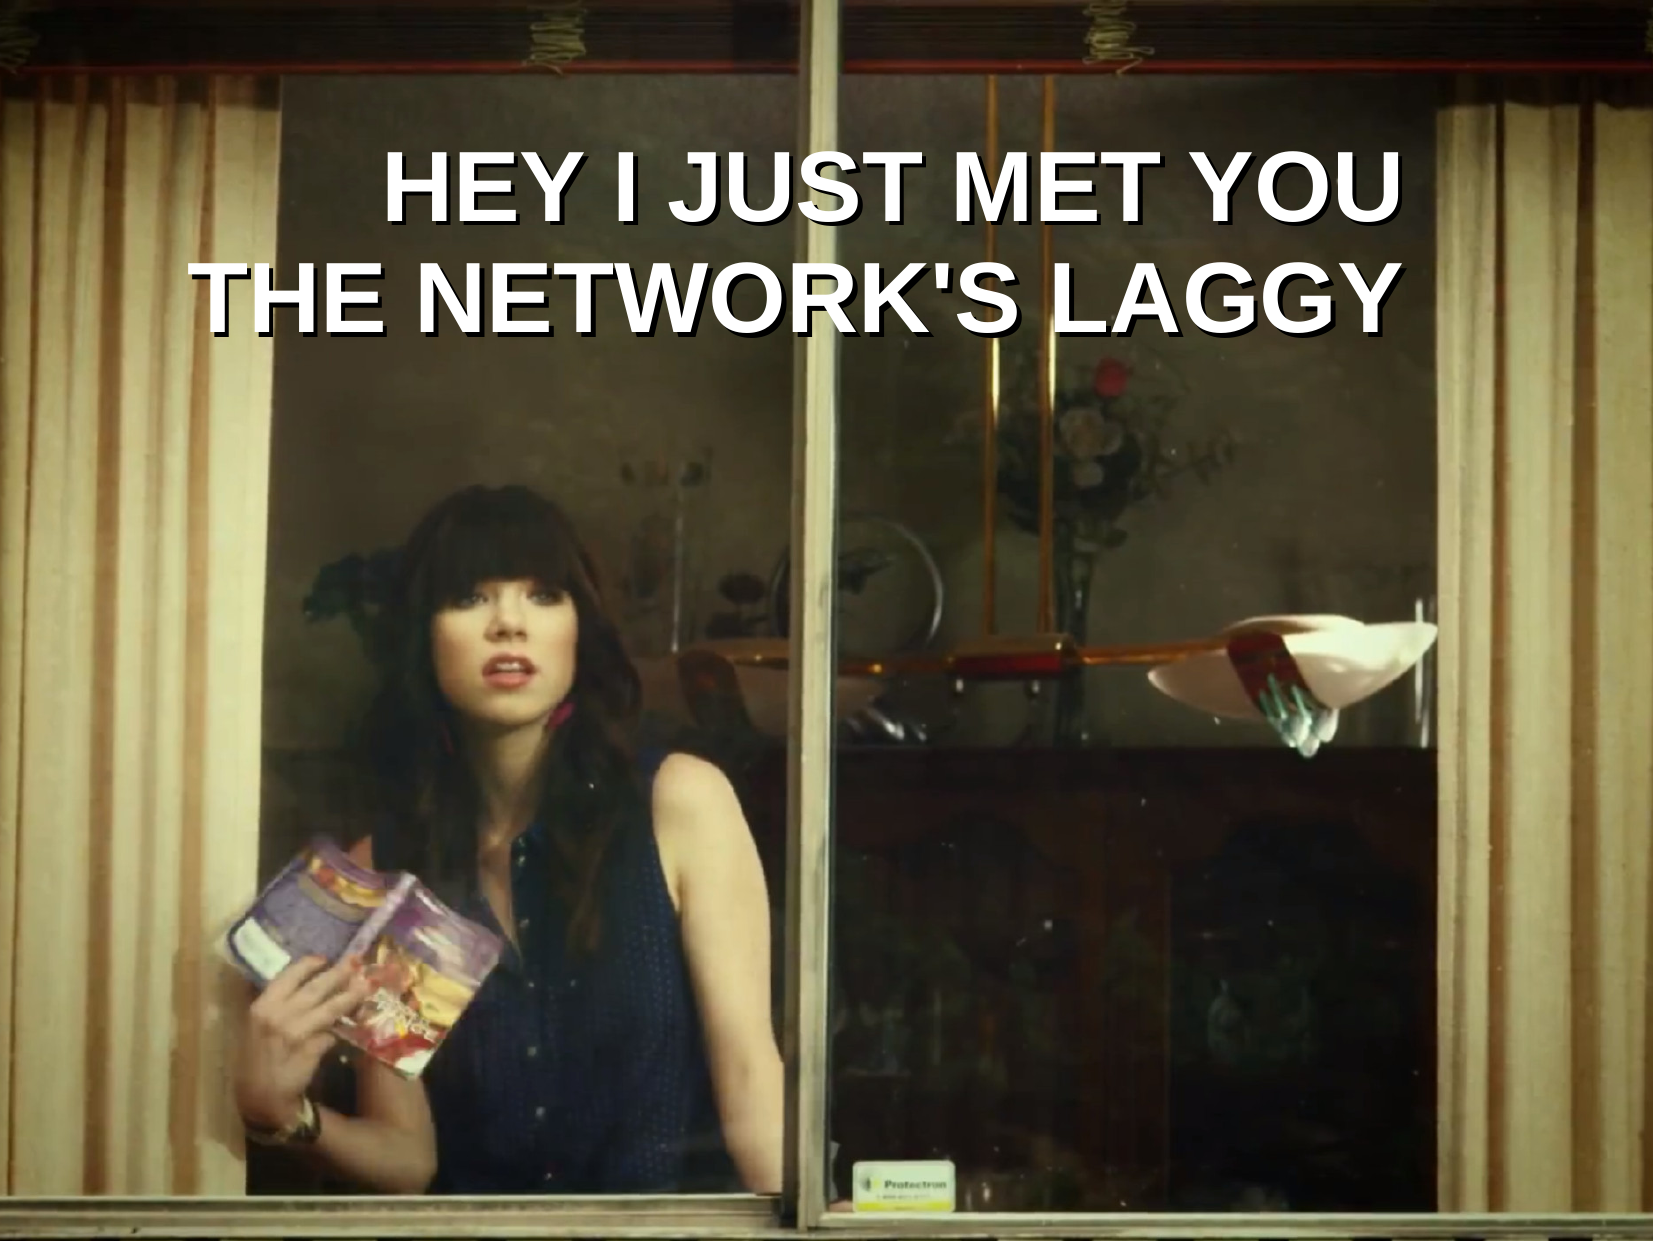

# HEY I JUST MET YOU
THE NETWORK'S LAGGY